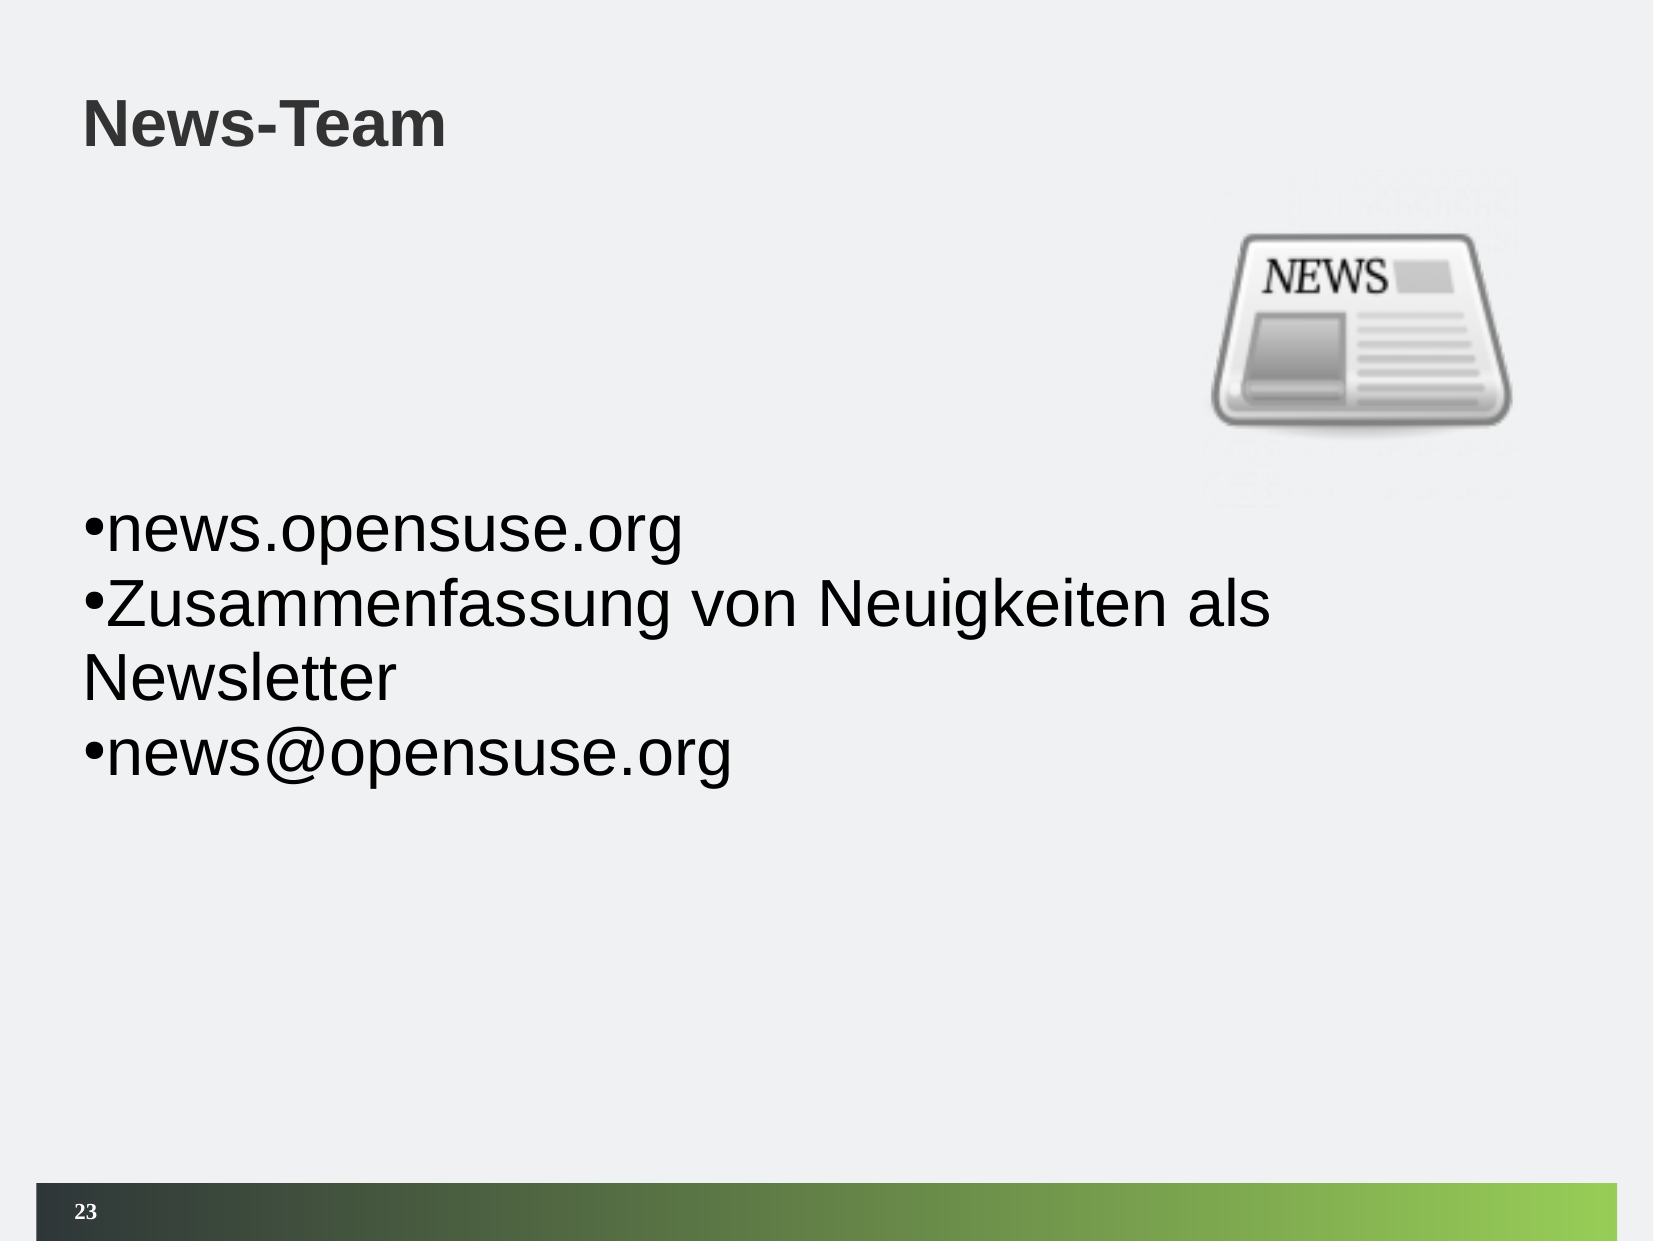

# News-Team
news.opensuse.org
Zusammenfassung von Neuigkeiten als Newsletter
news@opensuse.org
23